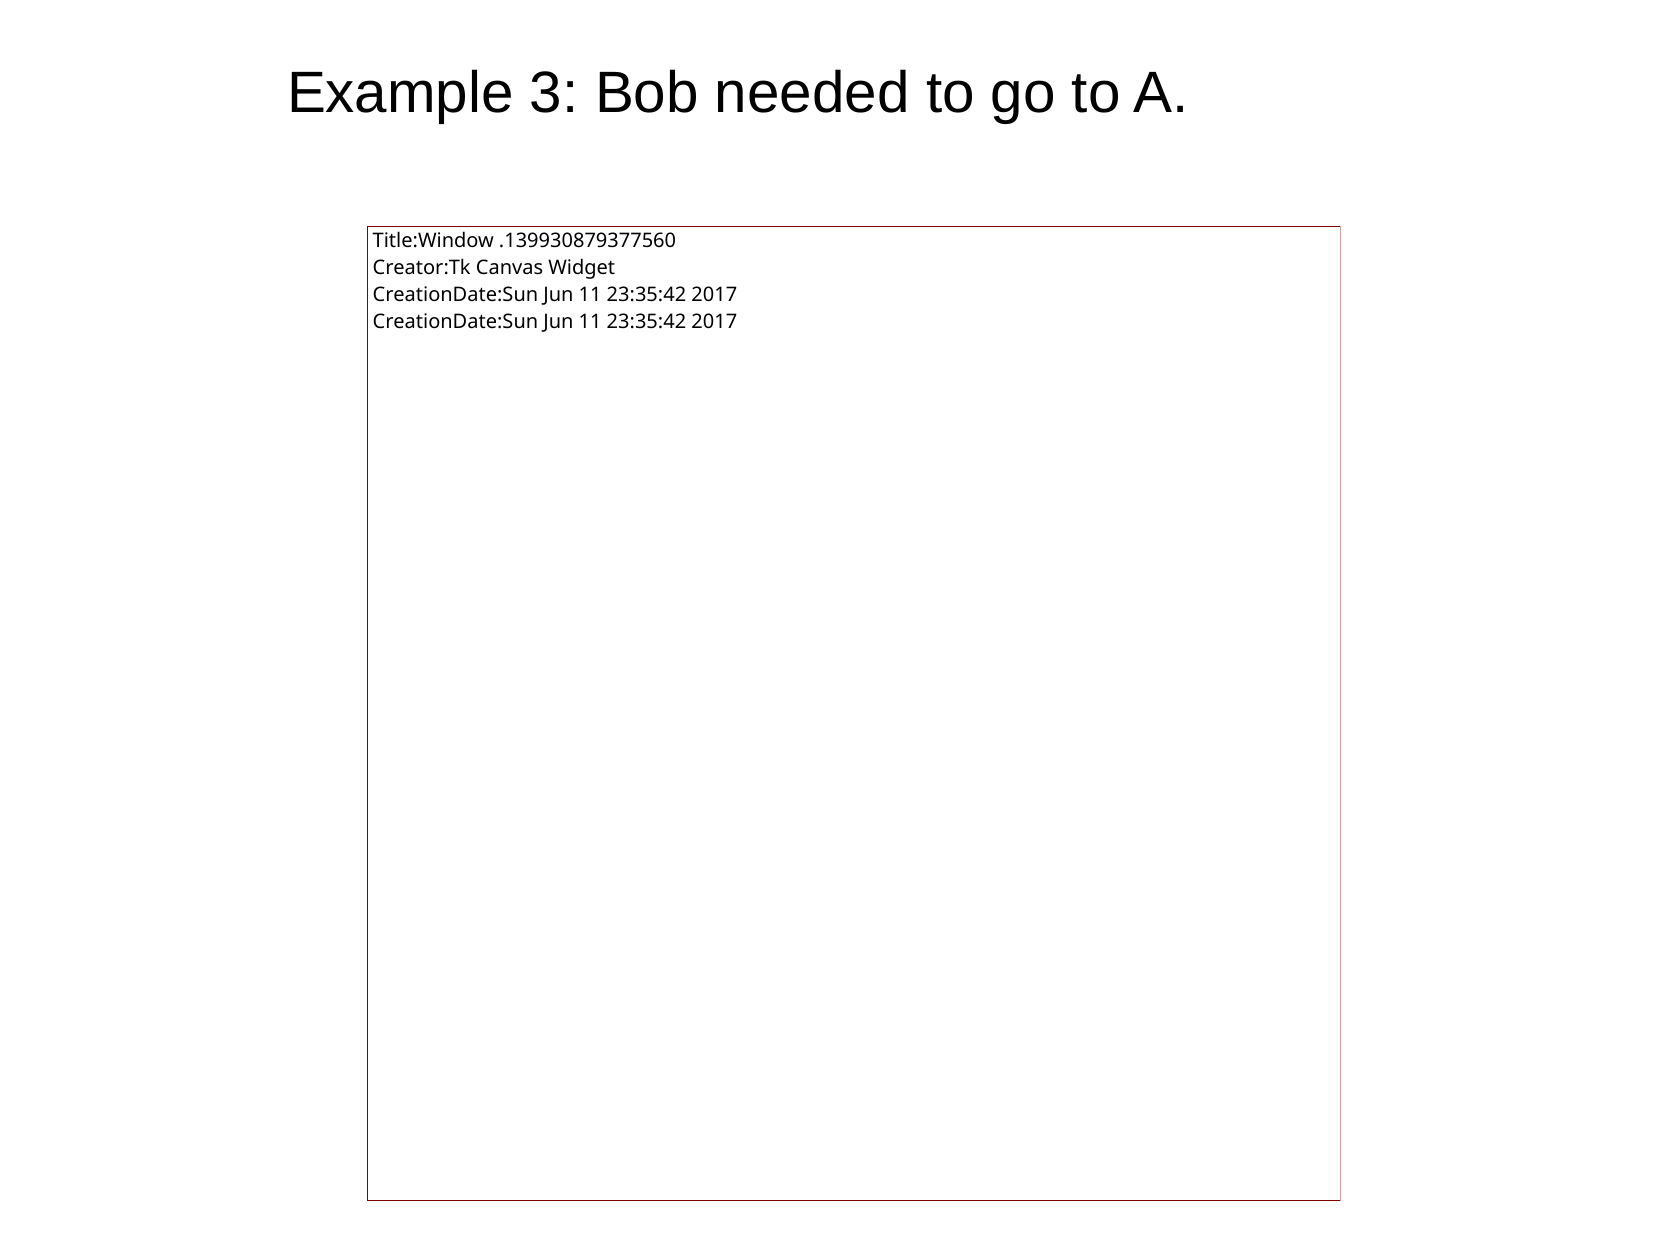

Example 3: Bob needed to go to A.